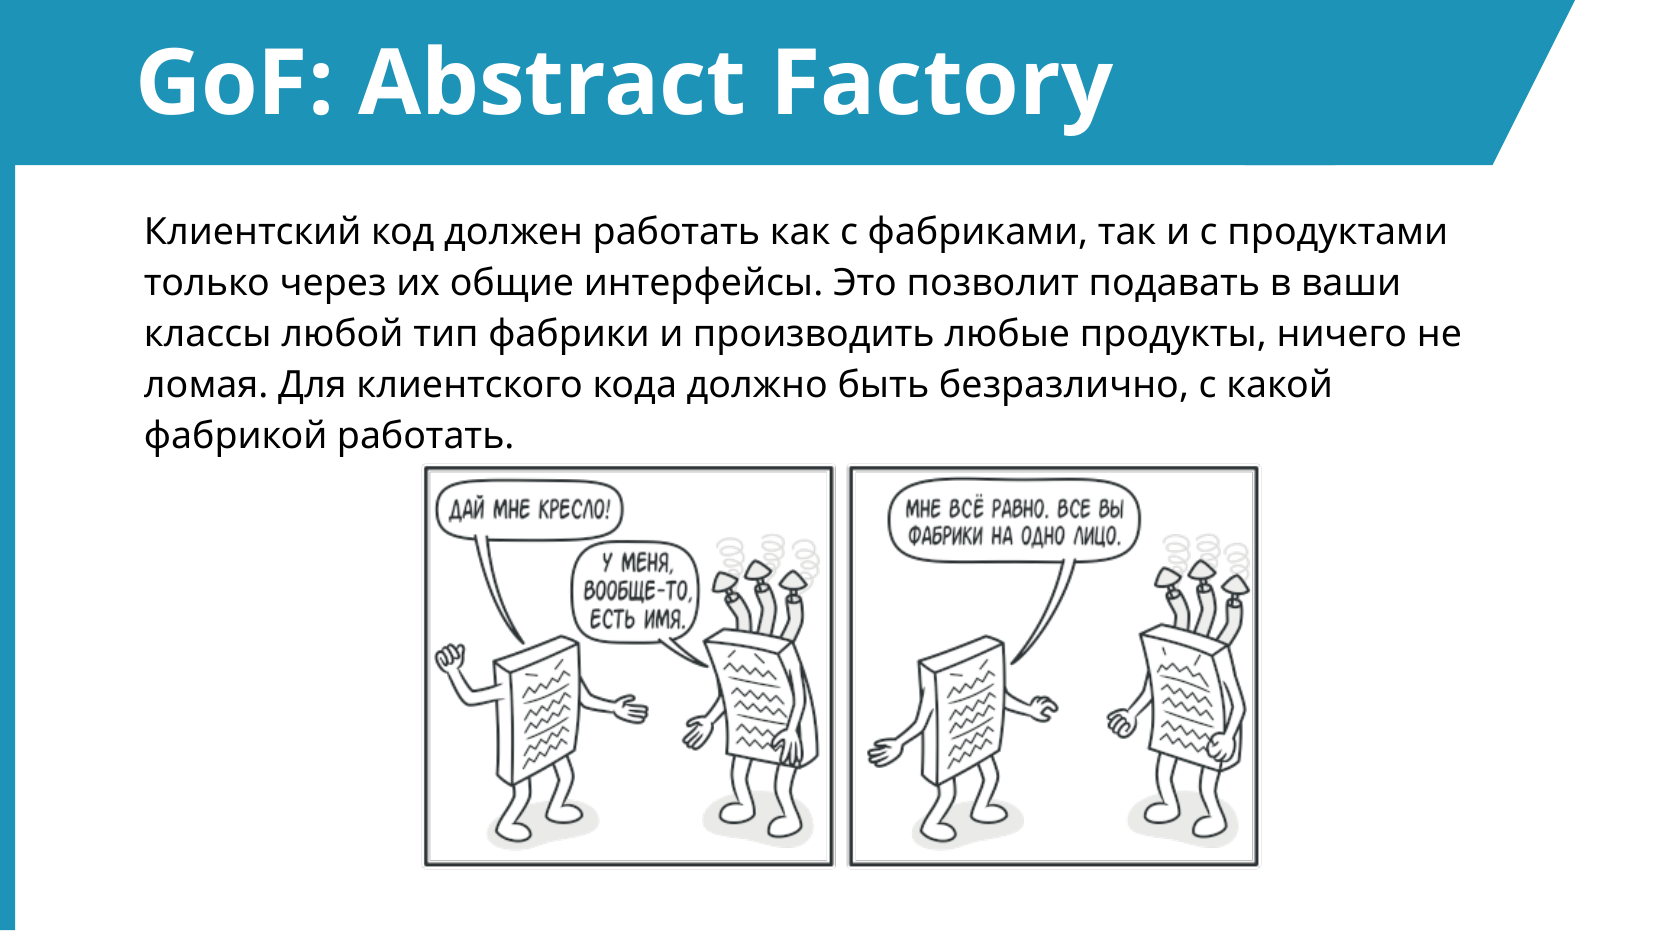

# GoF: Abstract Factory
Клиентский код должен работать как с фабриками, так и с продуктами только через их общие интерфейсы. Это позволит подавать в ваши классы любой тип фабрики и производить любые продукты, ничего не ломая. Для клиентского кода должно быть безразлично, с какой фабрикой работать.